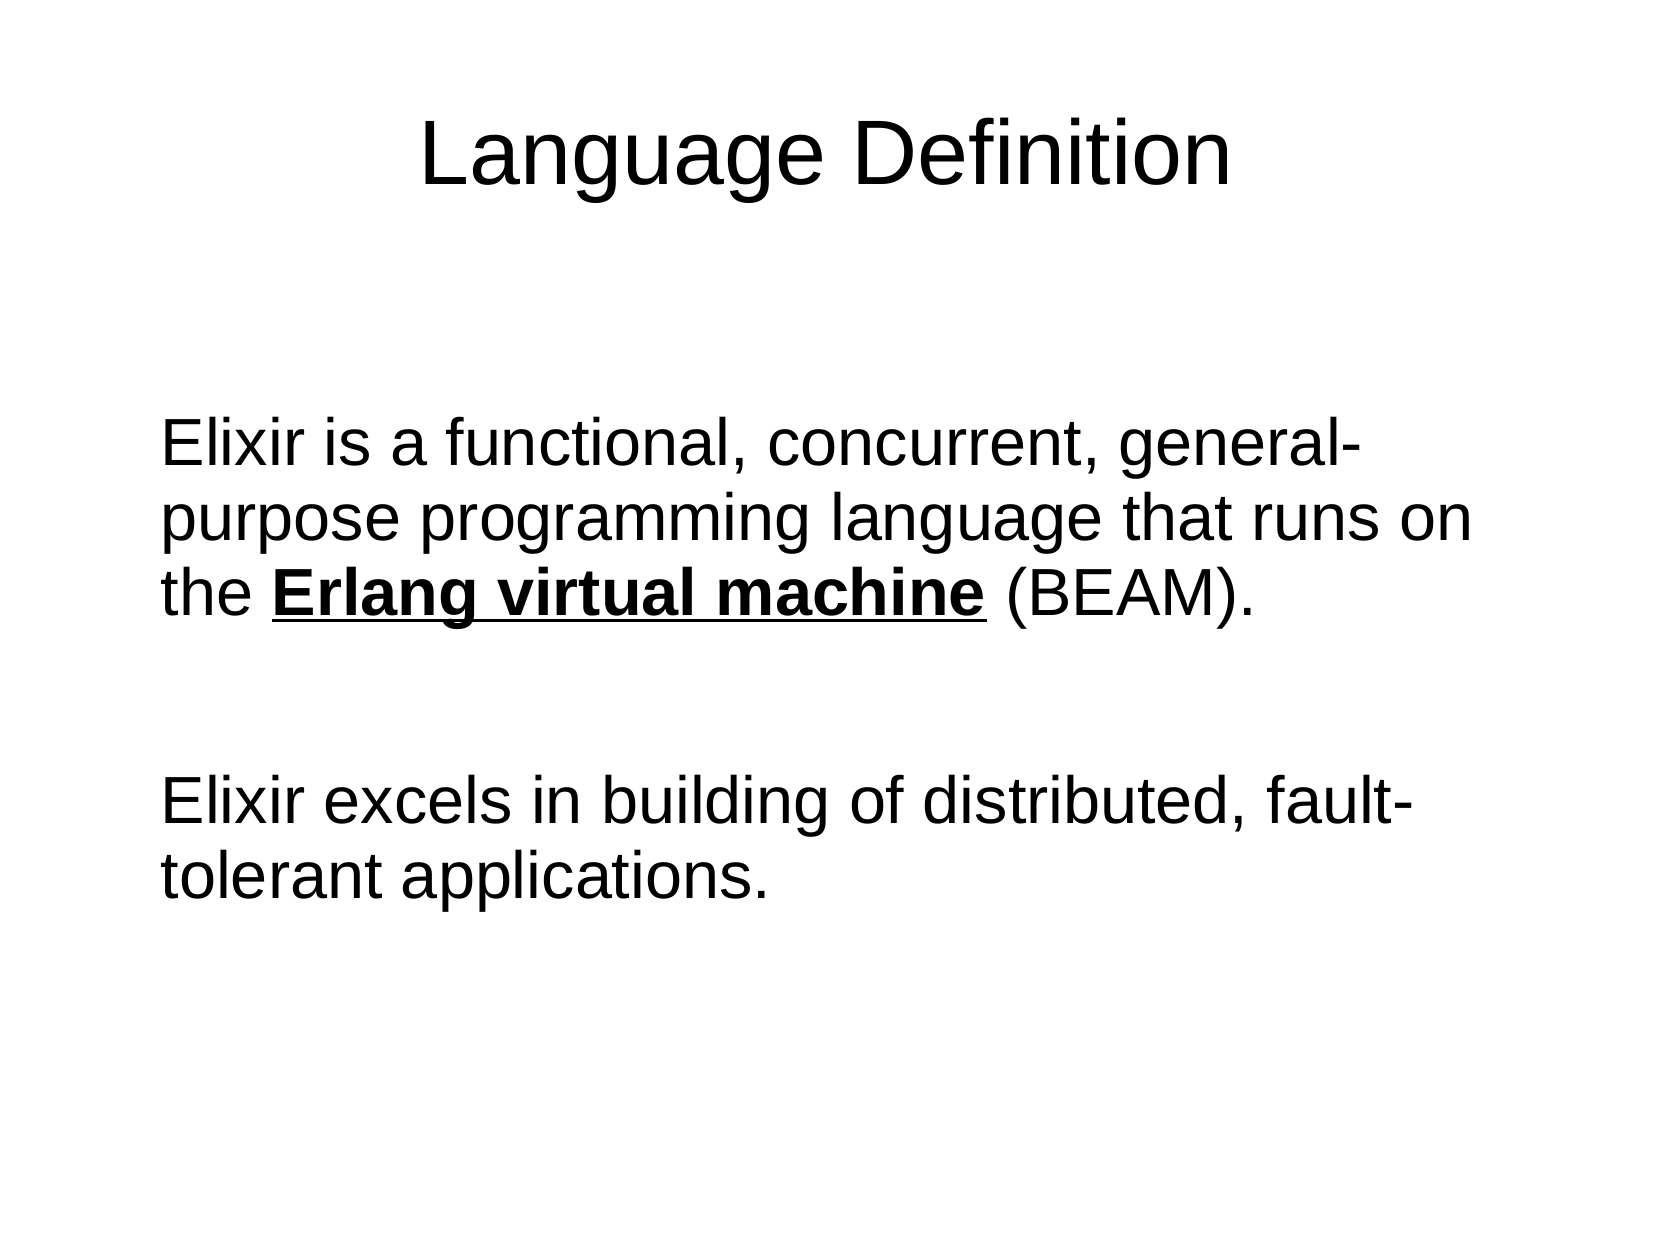

# Language Definition
Elixir is a functional, concurrent, general-purpose programming language that runs on the Erlang virtual machine (BEAM).
Elixir excels in building of distributed, fault-tolerant applications.